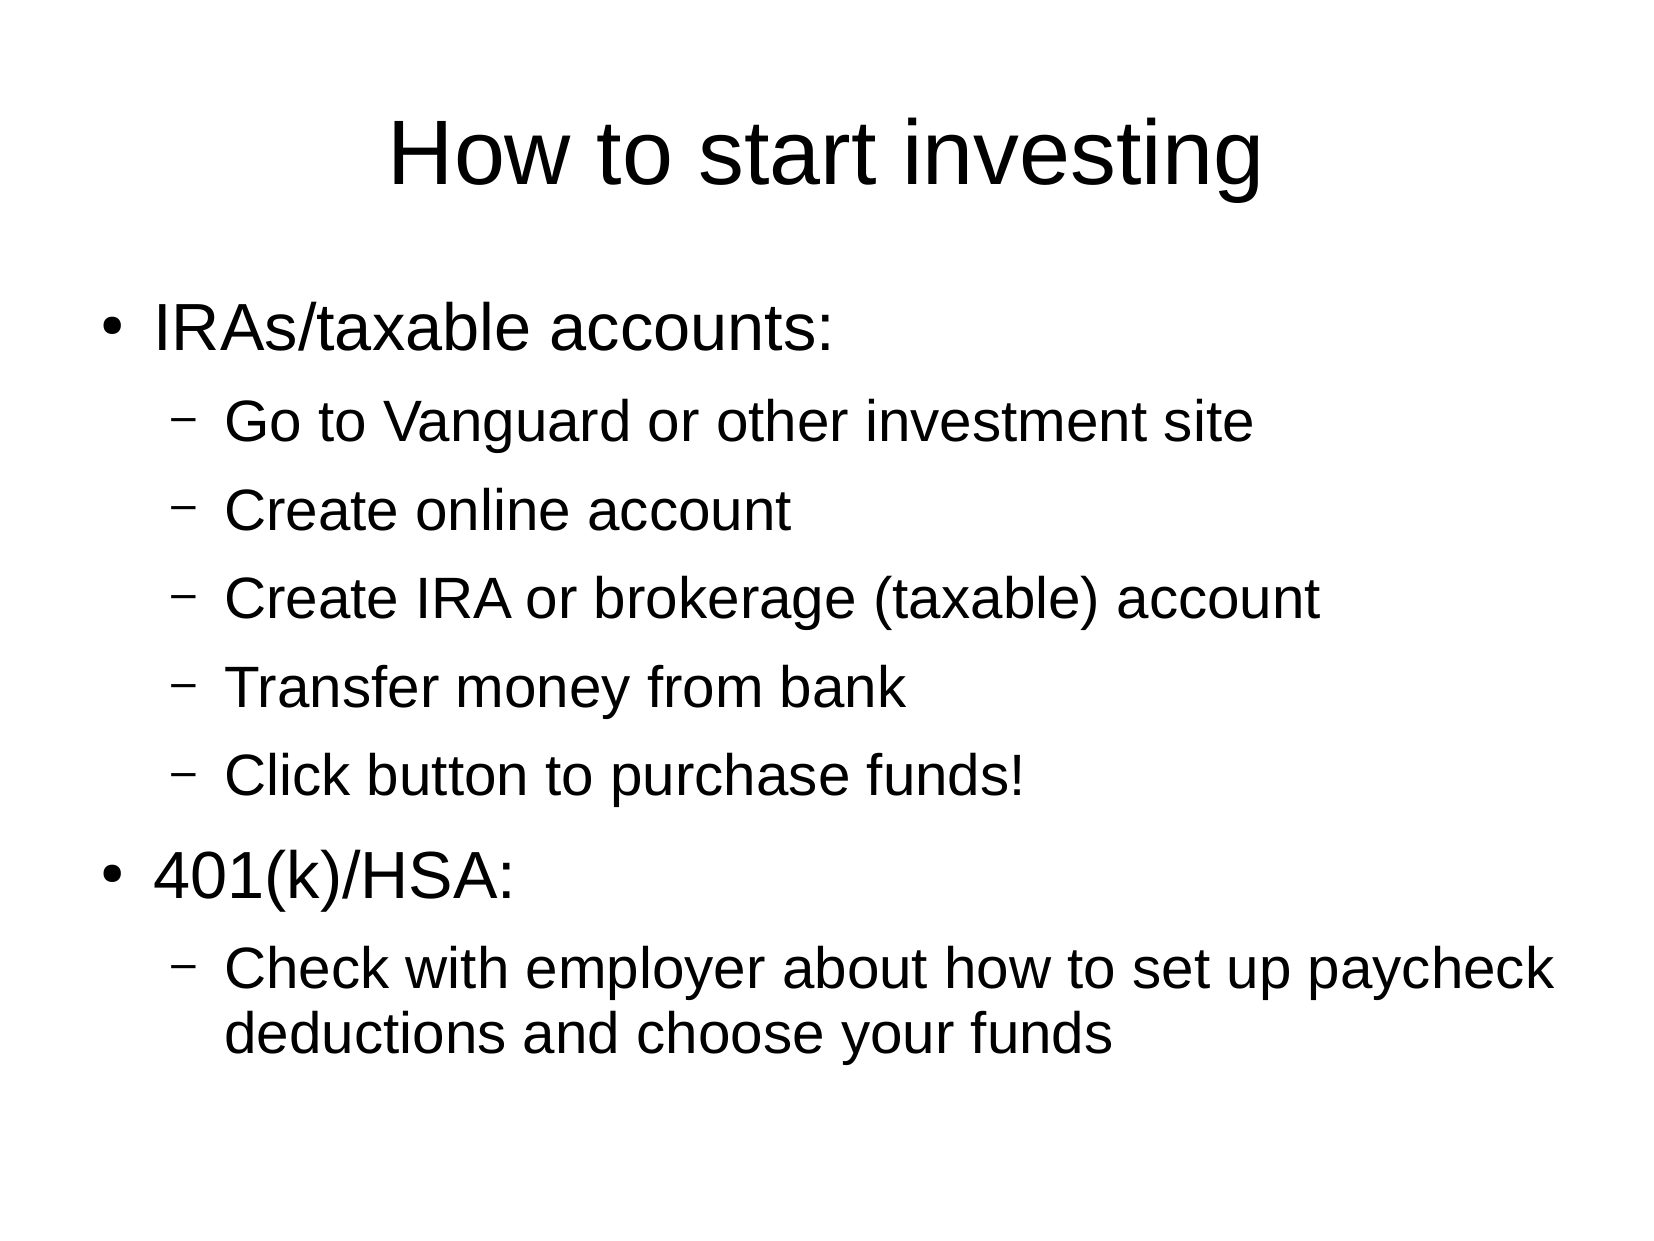

# How to start investing
IRAs/taxable accounts:
Go to Vanguard or other investment site
Create online account
Create IRA or brokerage (taxable) account
Transfer money from bank
Click button to purchase funds!
401(k)/HSA:
Check with employer about how to set up paycheck deductions and choose your funds